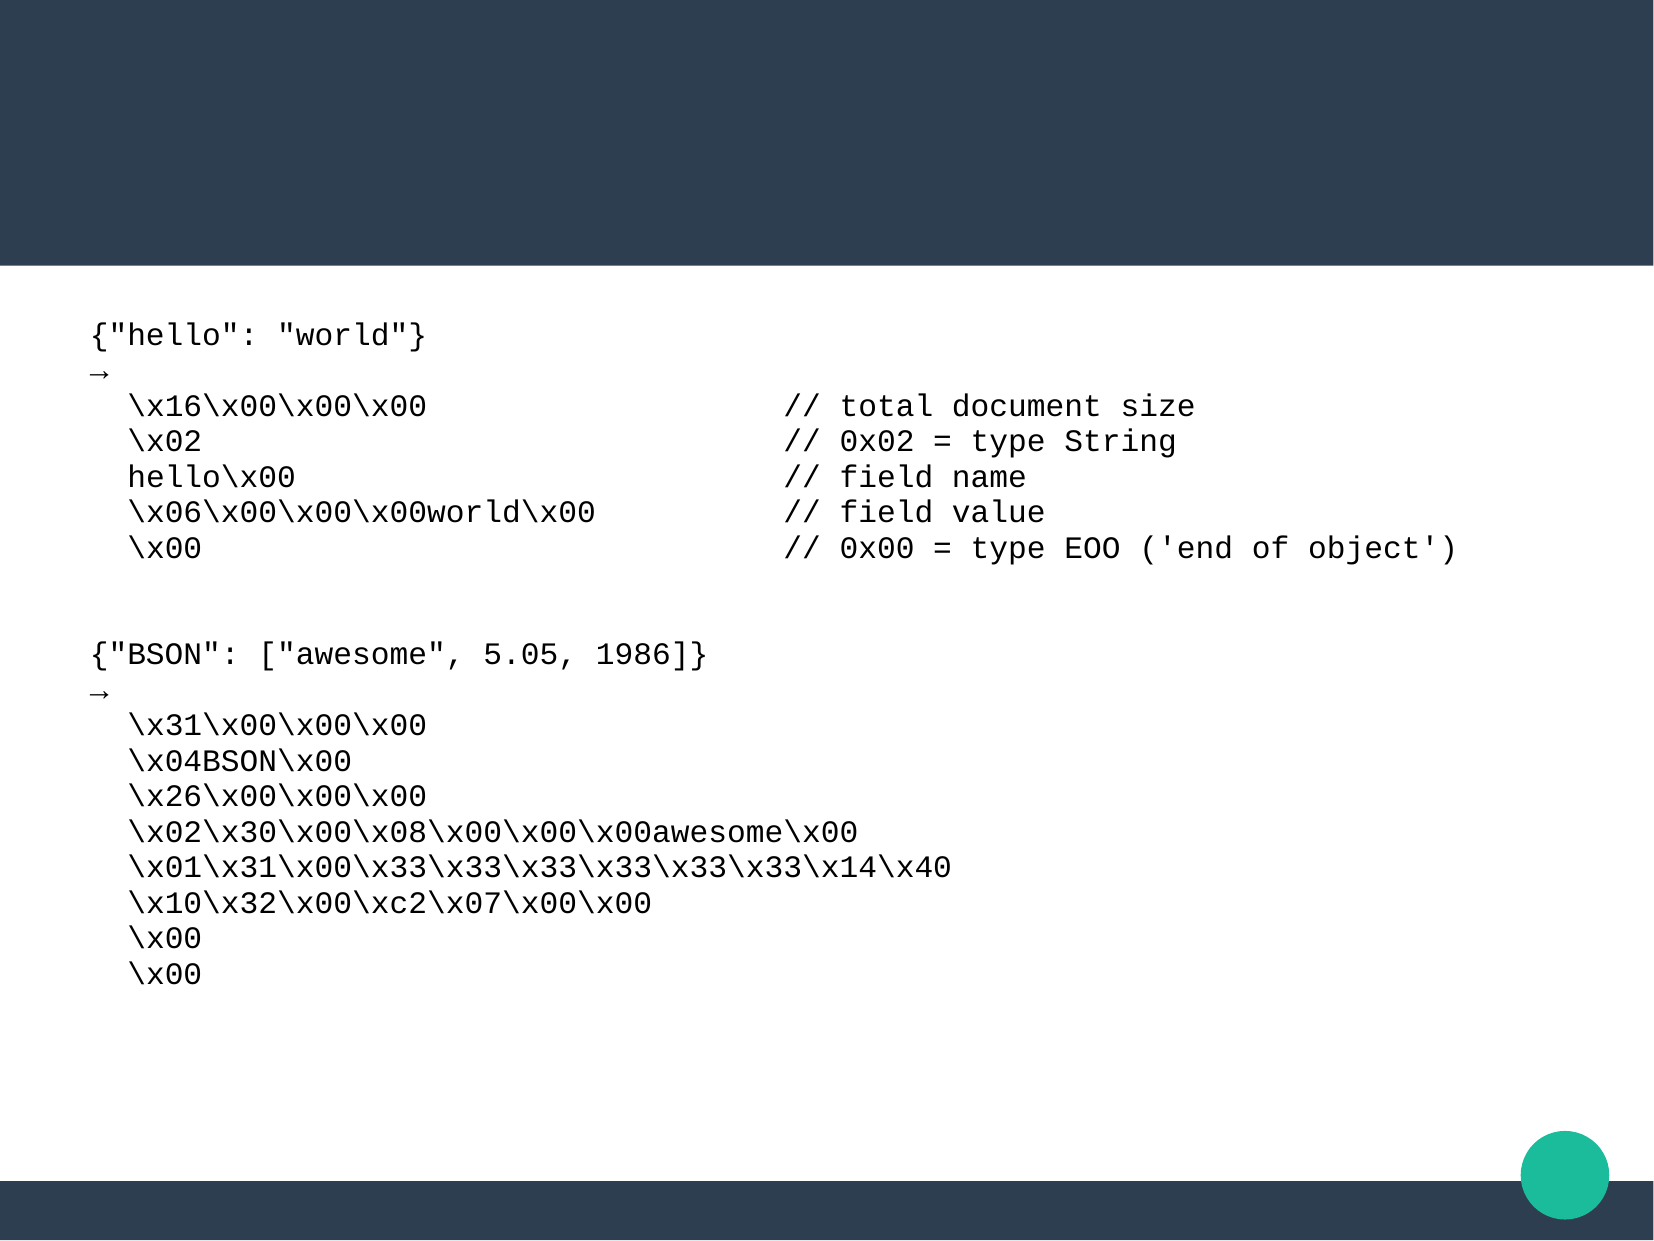

#
{"hello": "world"}
→
 \x16\x00\x00\x00 // total document size
 \x02 // 0x02 = type String
 hello\x00 // field name
 \x06\x00\x00\x00world\x00 // field value
 \x00 // 0x00 = type EOO ('end of object')
{"BSON": ["awesome", 5.05, 1986]}
→
 \x31\x00\x00\x00
 \x04BSON\x00
 \x26\x00\x00\x00
 \x02\x30\x00\x08\x00\x00\x00awesome\x00
 \x01\x31\x00\x33\x33\x33\x33\x33\x33\x14\x40
 \x10\x32\x00\xc2\x07\x00\x00
 \x00
 \x00